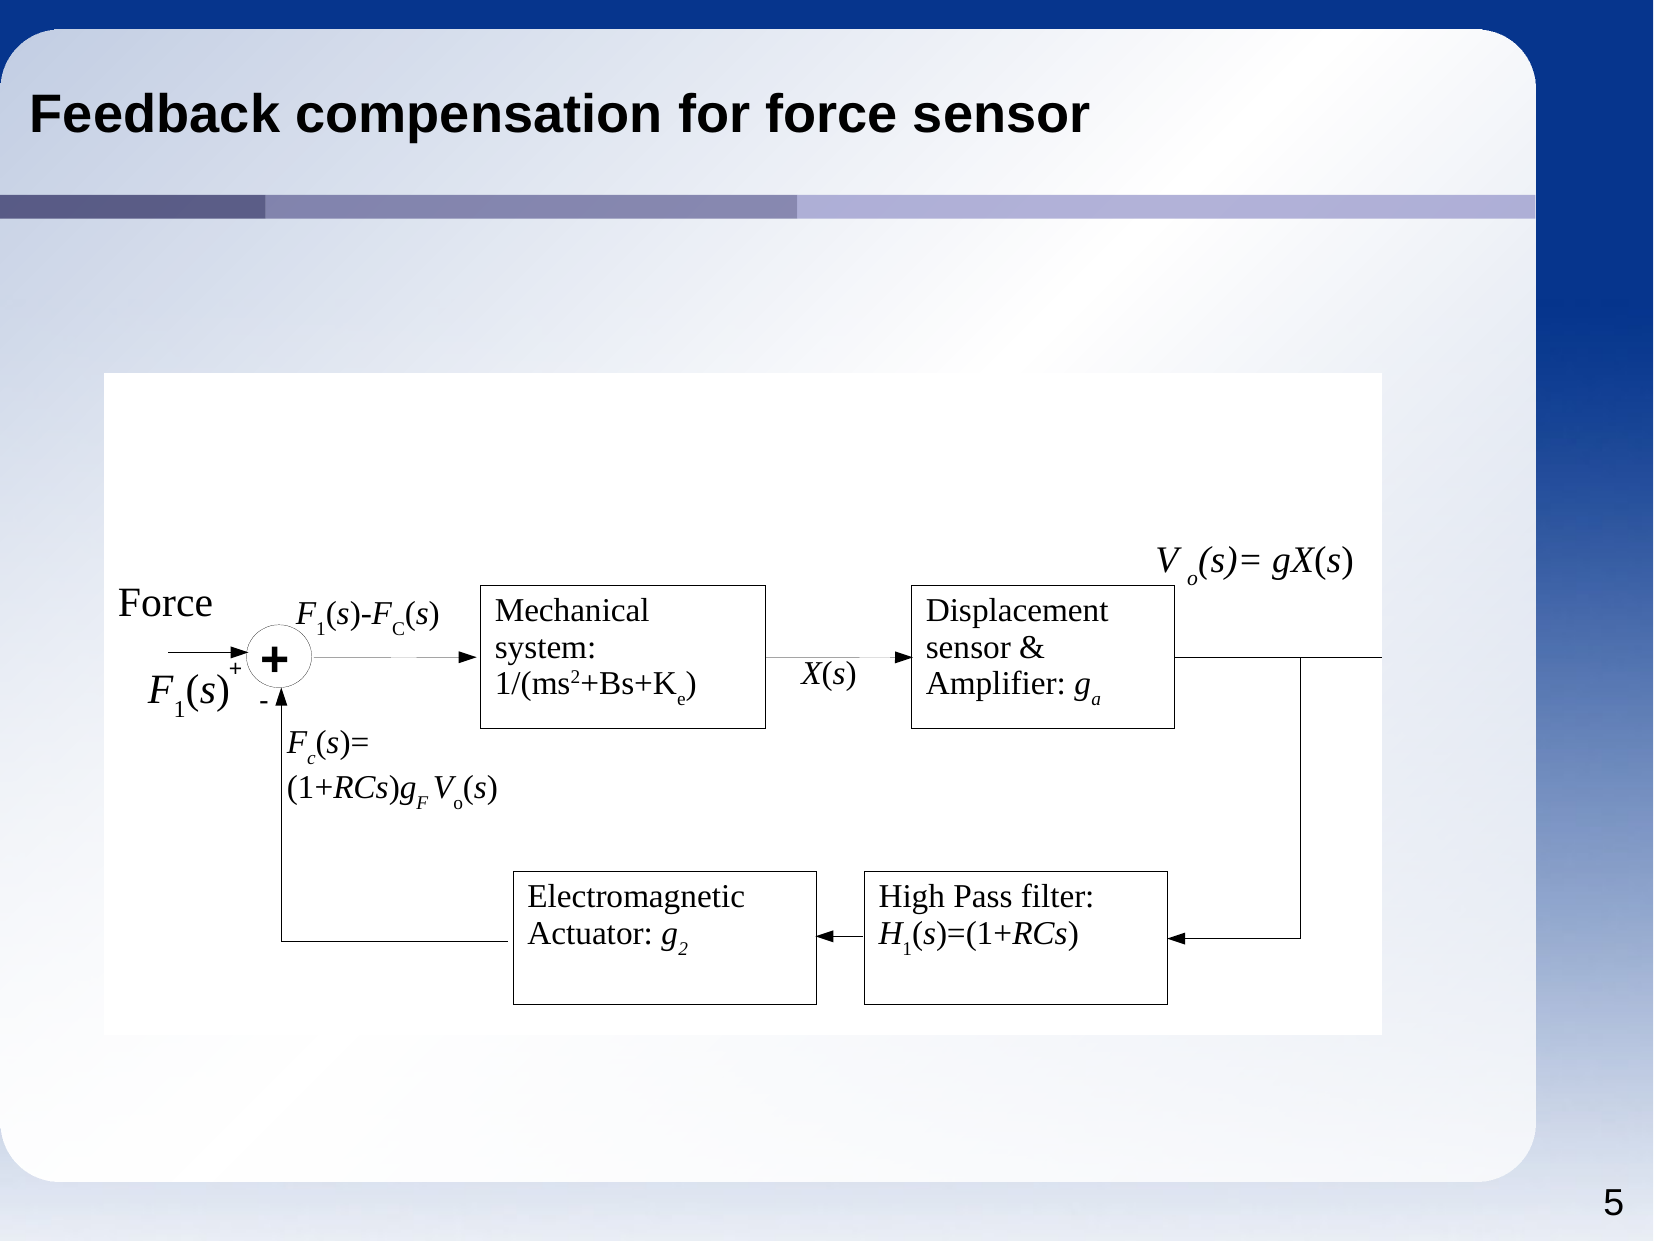

# Feedback compensation for force sensor
5